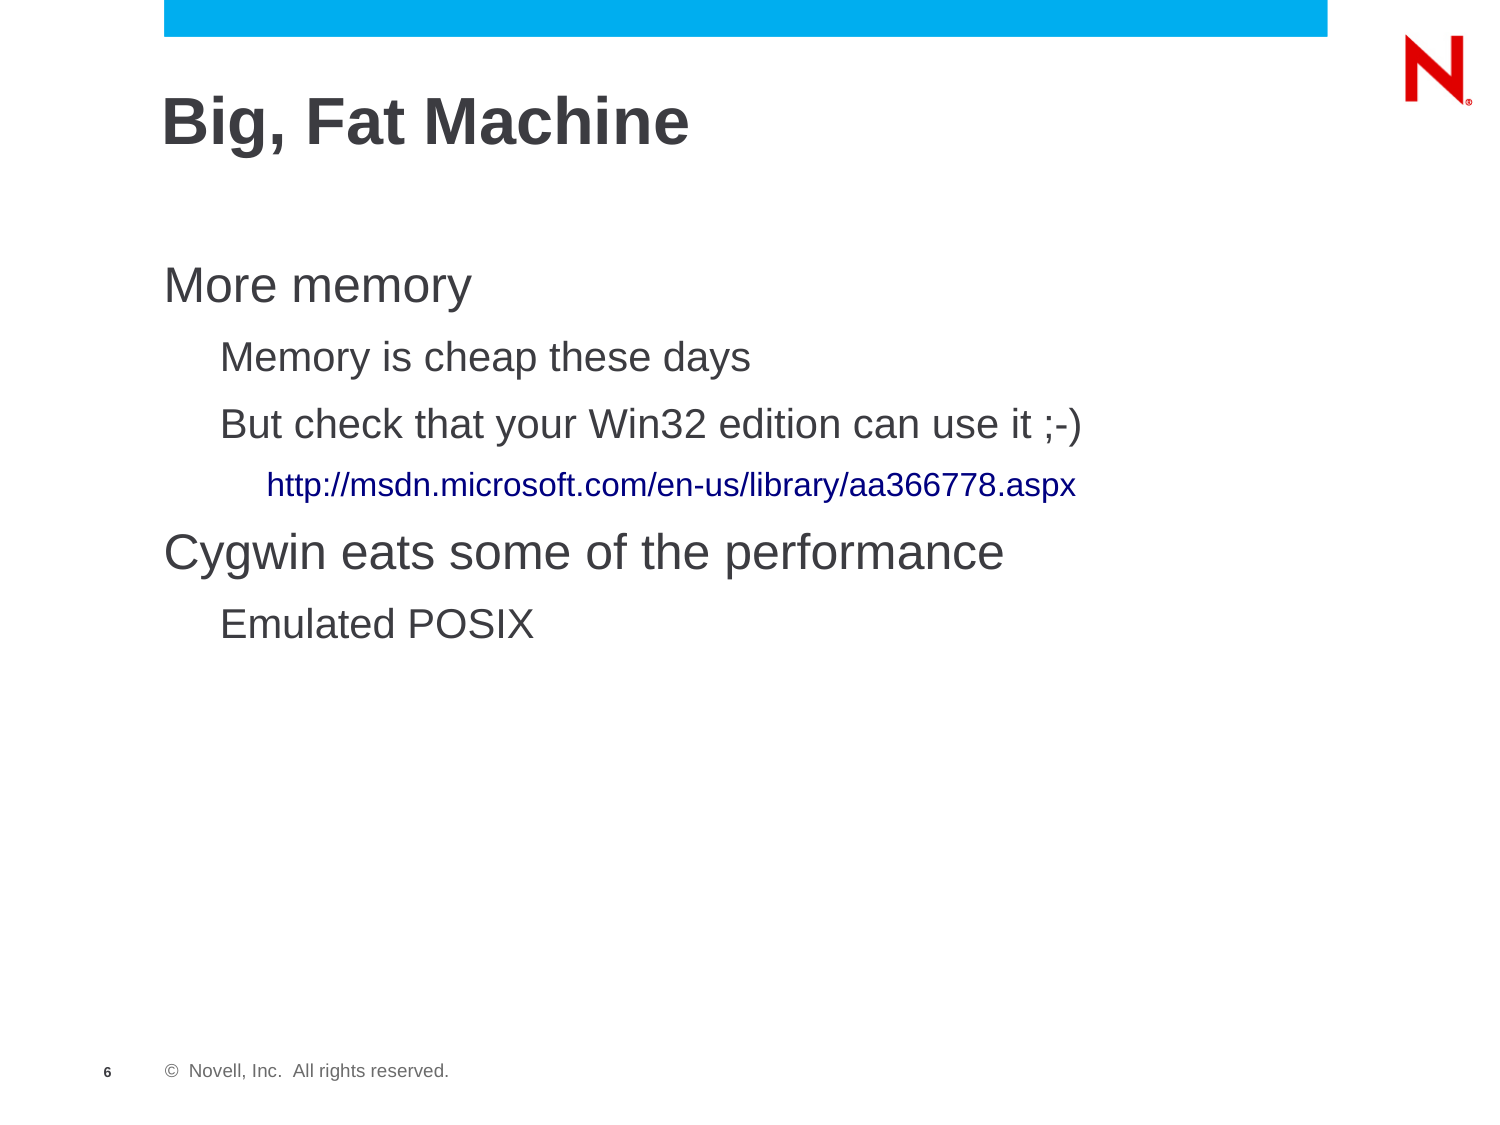

# Big, Fat Machine
More memory
Memory is cheap these days
But check that your Win32 edition can use it ;-)
http://msdn.microsoft.com/en-us/library/aa366778.aspx
Cygwin eats some of the performance
Emulated POSIX